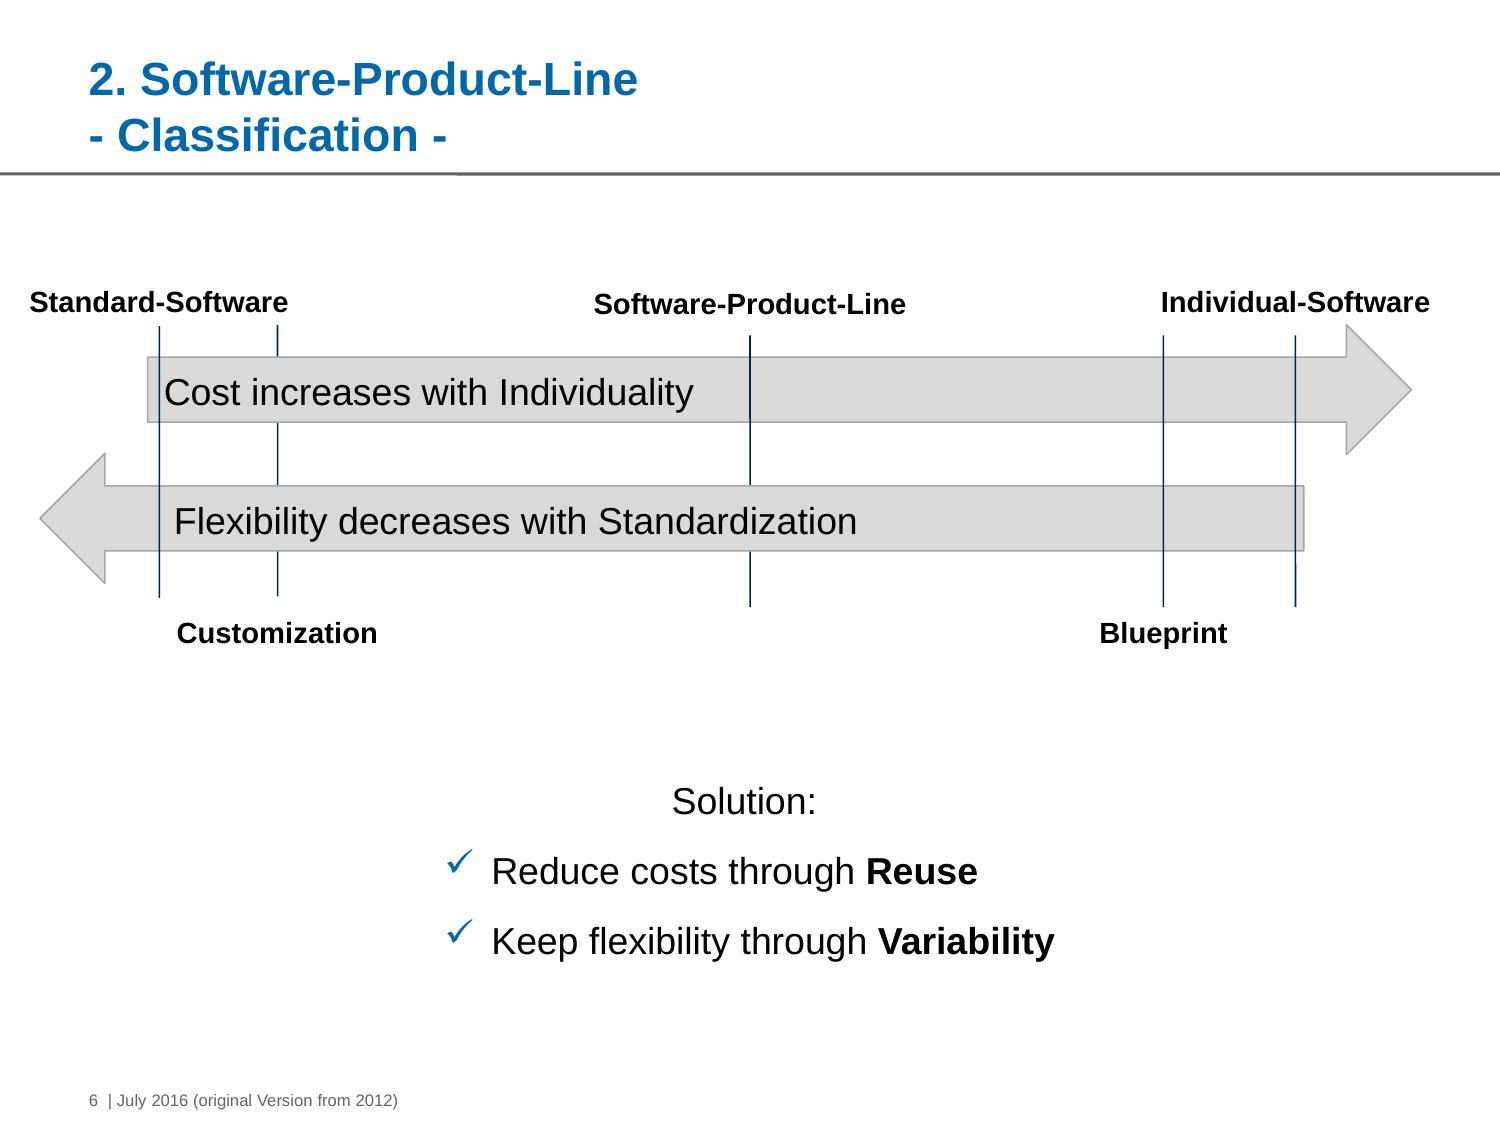

# 2. Software-Product-Line - Classification -
Standard-Software
Individual-Software
Software-Product-Line
Cost increases with Individuality
Flexibility decreases with Standardization
Customization
Blueprint
Solution:
Reduce costs through Reuse
Keep flexibility through Variability